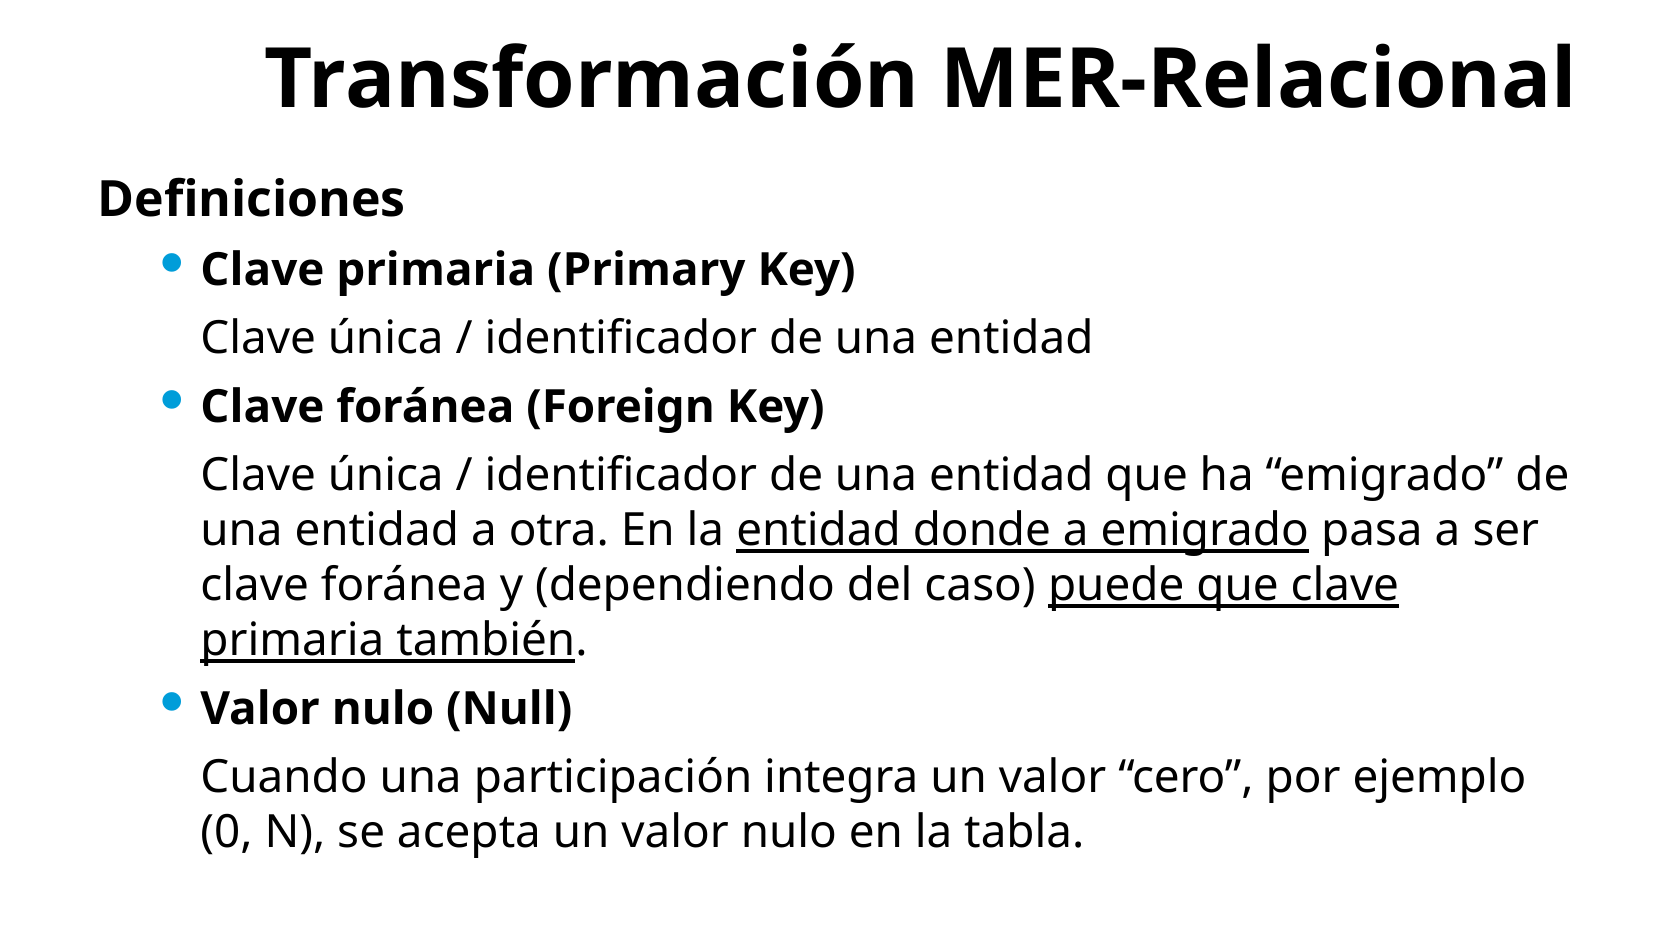

Transformación MER-Relacional
Definiciones
Clave primaria (Primary Key)
Clave única / identificador de una entidad
Clave foránea (Foreign Key)
Clave única / identificador de una entidad que ha “emigrado” de una entidad a otra. En la entidad donde a emigrado pasa a ser clave foránea y (dependiendo del caso) puede que clave primaria también.
Valor nulo (Null)
Cuando una participación integra un valor “cero”, por ejemplo (0, N), se acepta un valor nulo en la tabla.